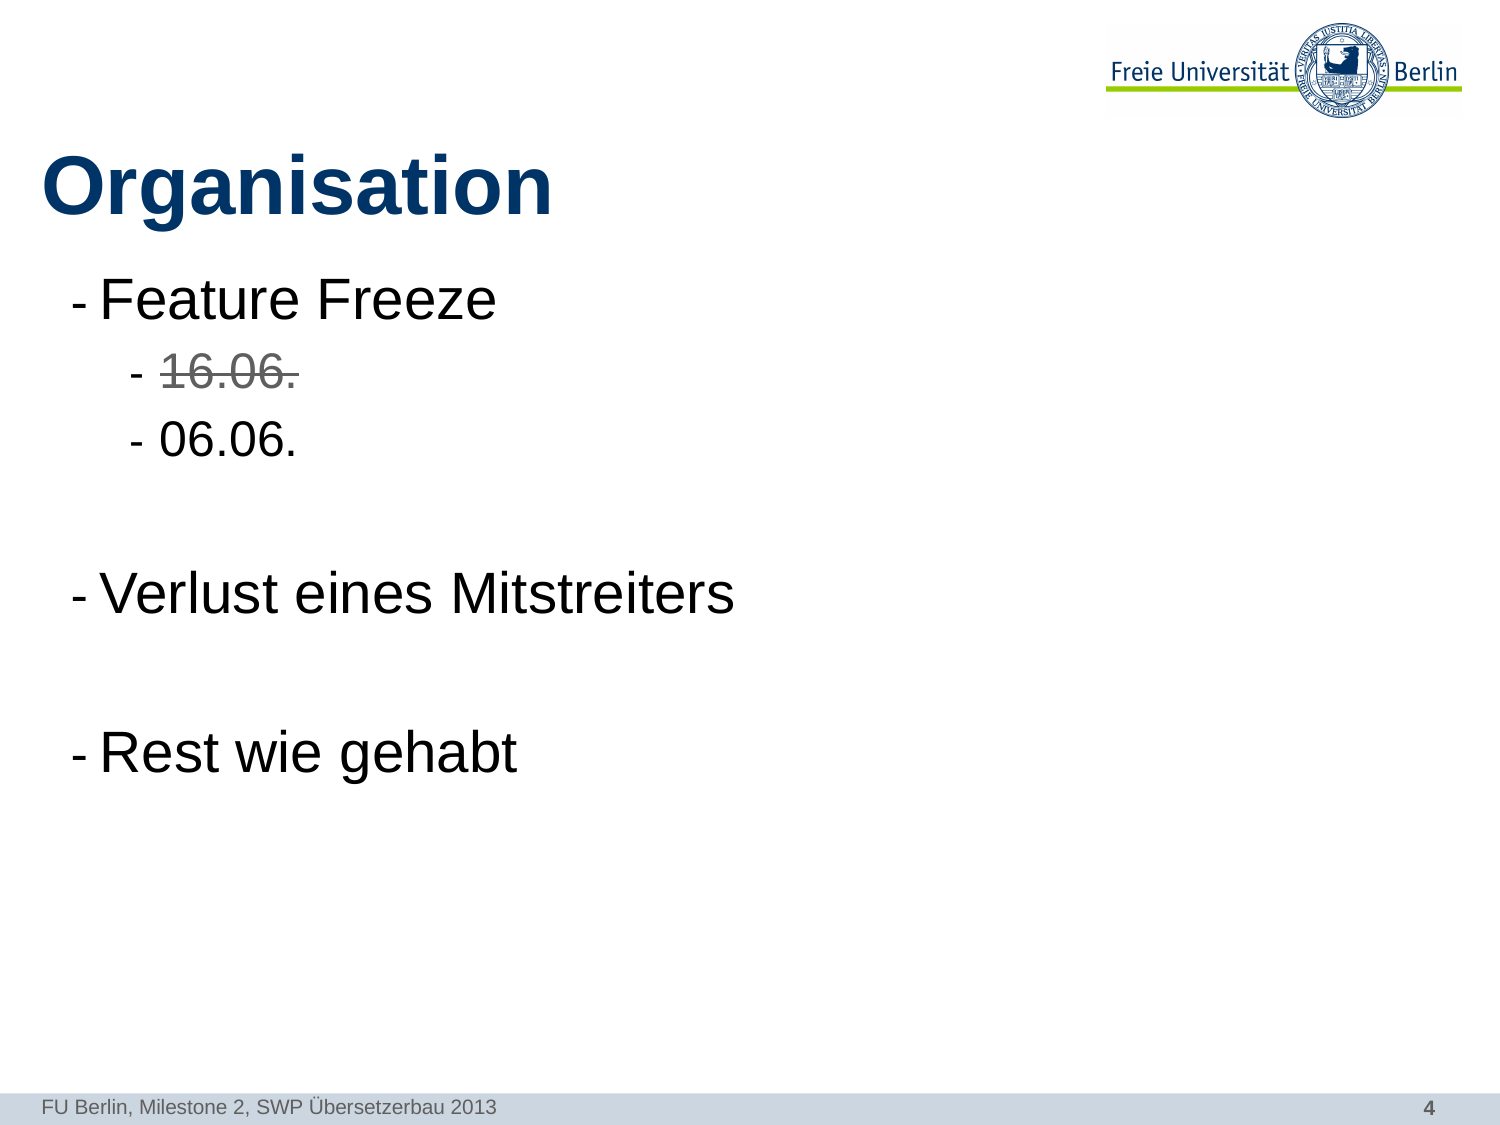

# Organisation
Feature Freeze
16.06.
06.06.
Verlust eines Mitstreiters
Rest wie gehabt